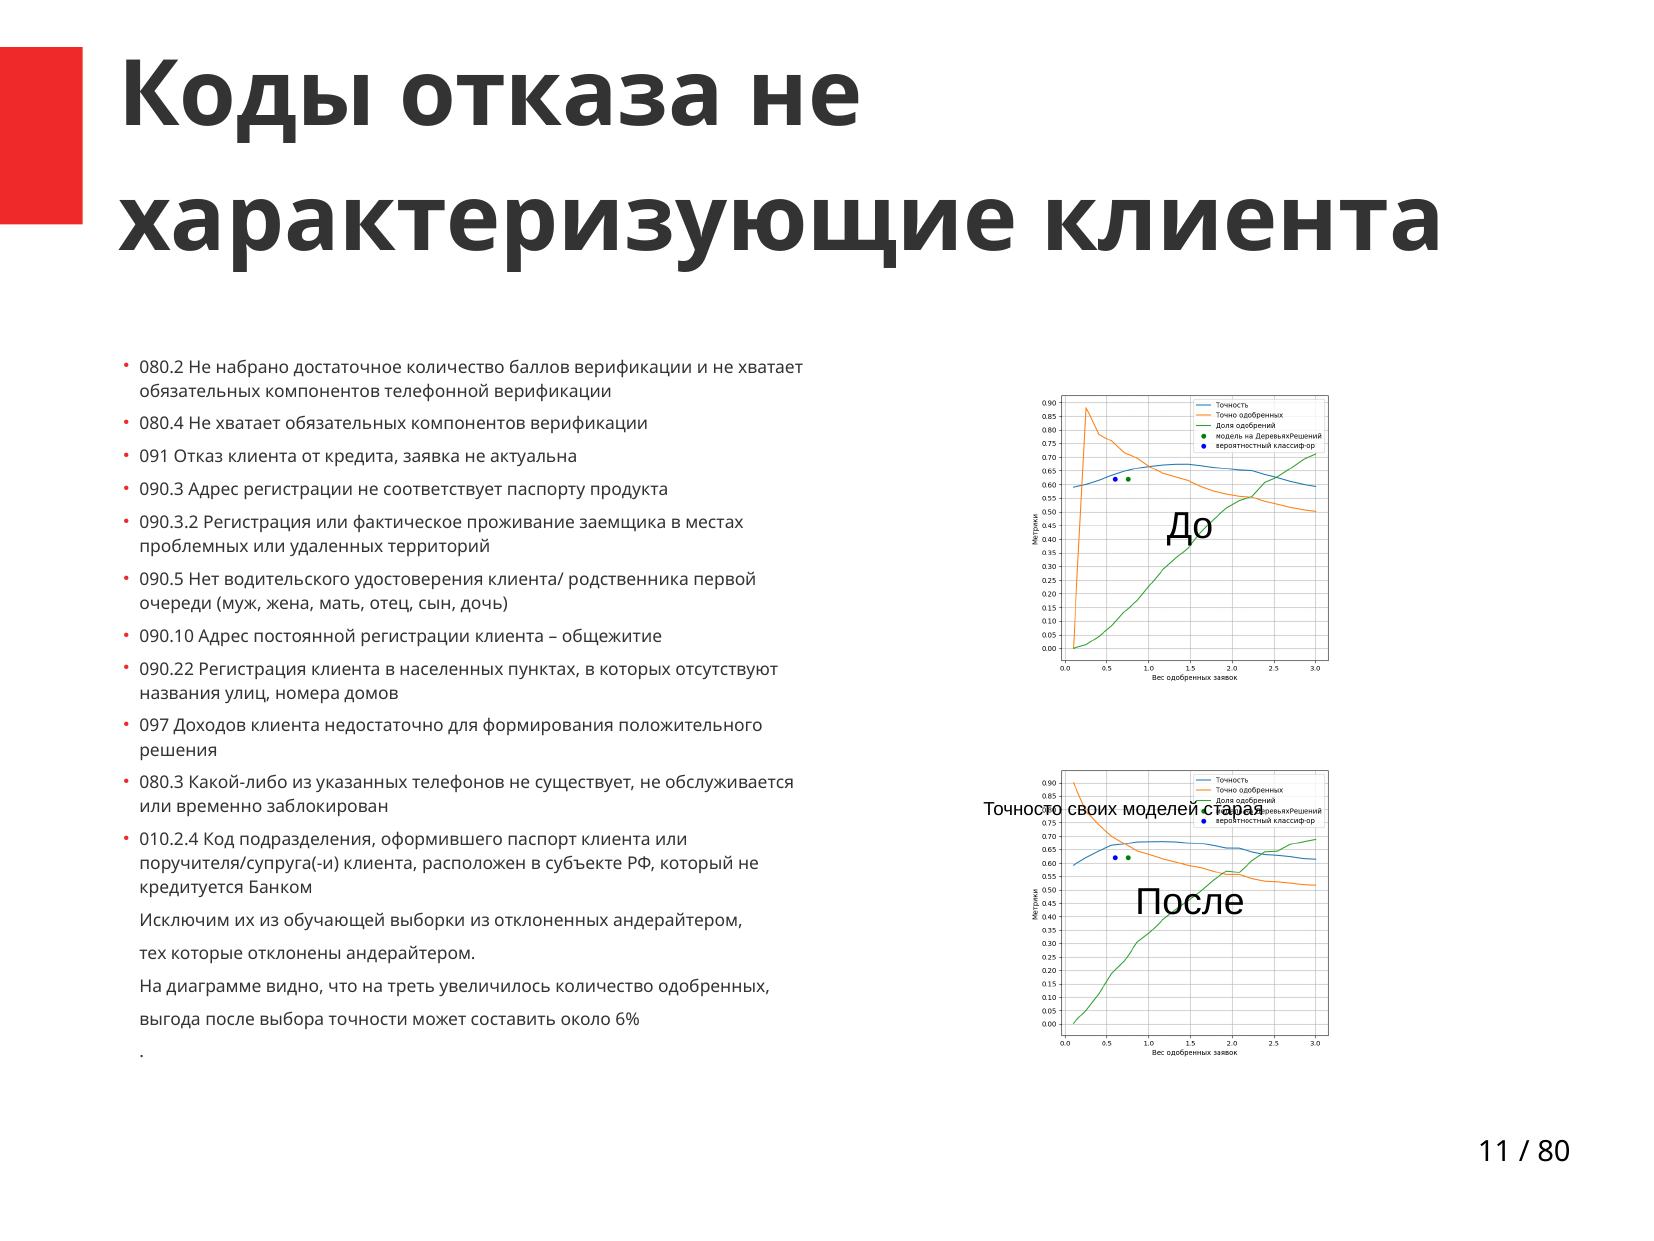

# Коды отказа не характеризующие клиента
До
080.2 Не набрано достаточное количество баллов верификации и не хватает обязательных компонентов телефонной верификации
080.4 Не хватает обязательных компонентов верификации
091 Отказ клиента от кредита, заявка не актуальна
090.3 Адрес регистрации не соответствует паспорту продукта
090.3.2 Регистрация или фактическое проживание заемщика в местах проблемных или удаленных территорий
090.5 Нет водительского удостоверения клиента/ родственника первой очереди (муж, жена, мать, отец, сын, дочь)
090.10 Адрес постоянной регистрации клиента – общежитие
090.22 Регистрация клиента в населенных пунктах, в которых отсутствуют названия улиц, номера домов
097 Доходов клиента недостаточно для формирования положительного решения
080.3 Какой-либо из указанных телефонов не существует, не обслуживается или временно заблокирован
010.2.4 Код подразделения, оформившего паспорт клиента или поручителя/супруга(-и) клиента, расположен в субъекте РФ, который не кредитуется Банком
Исключим их из обучающей выборки из отклоненных андерайтером,
тех которые отклонены андерайтером.
На диаграмме видно, что на треть увеличилось количество одобренных,
выгода после выбора точности может составить около 6%
.
После
Точносто своих моделей старая
11